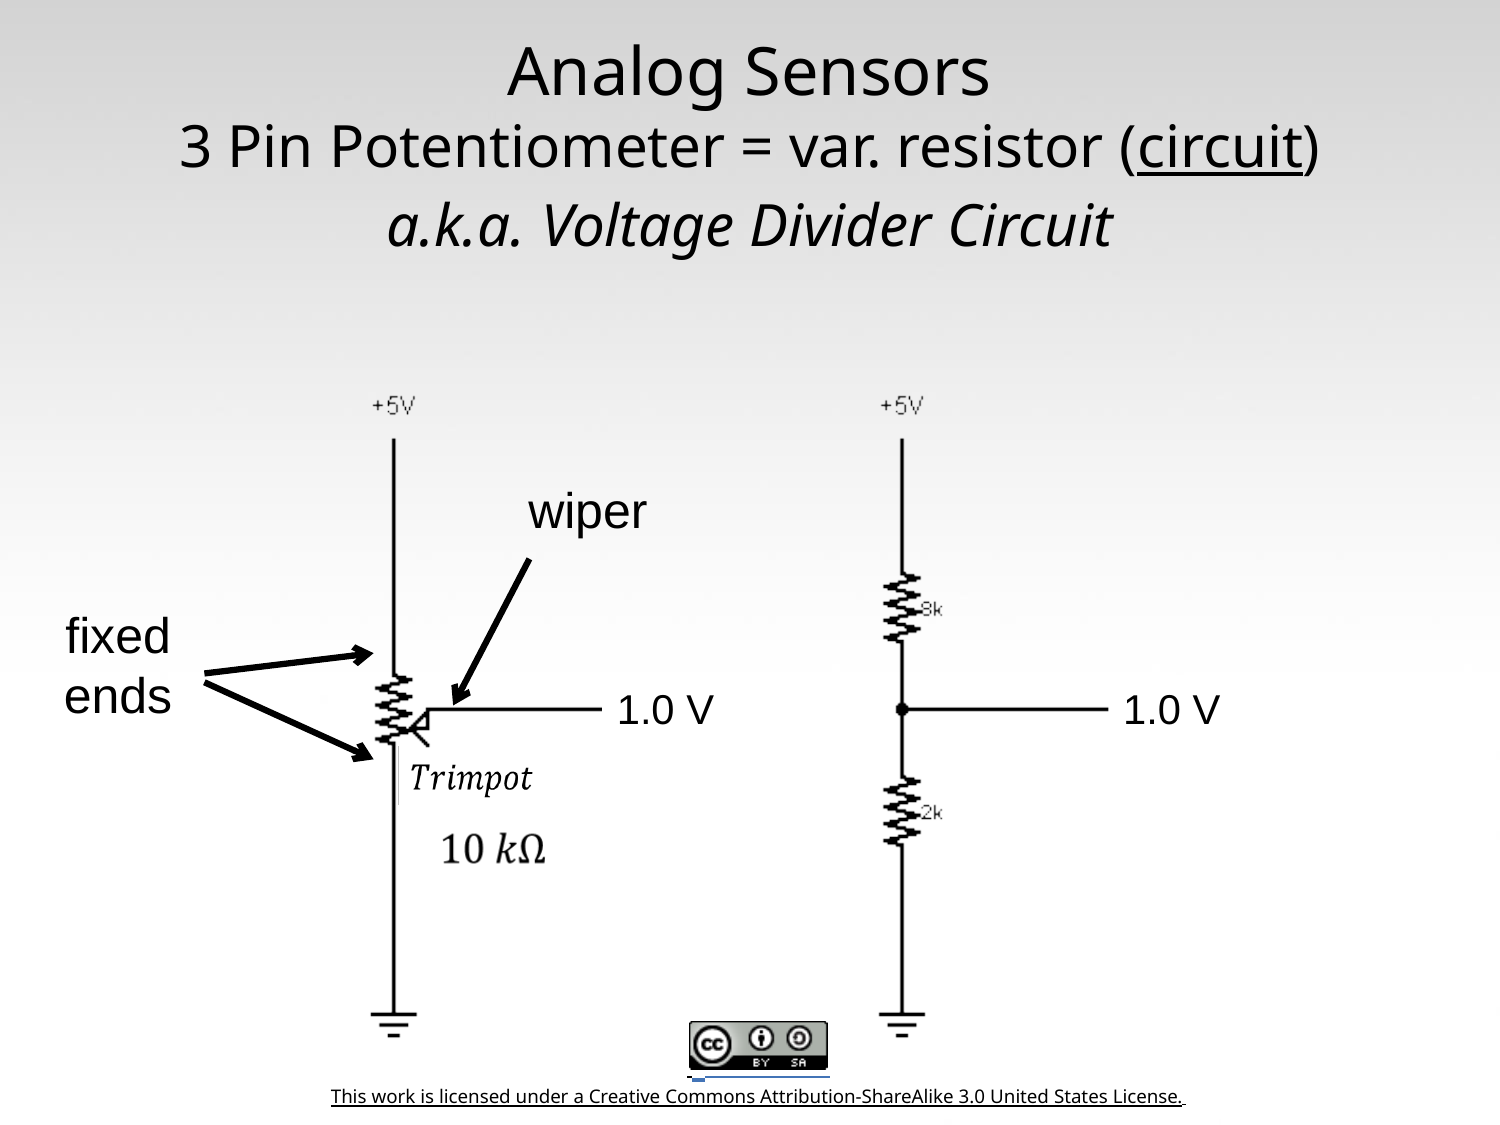

# Analog Sensors 3 Pin Potentiometer = var. resistor (circuit) a.k.a. Voltage Divider Circuit
wiper
fixed
ends
1.0 V
1.0 V